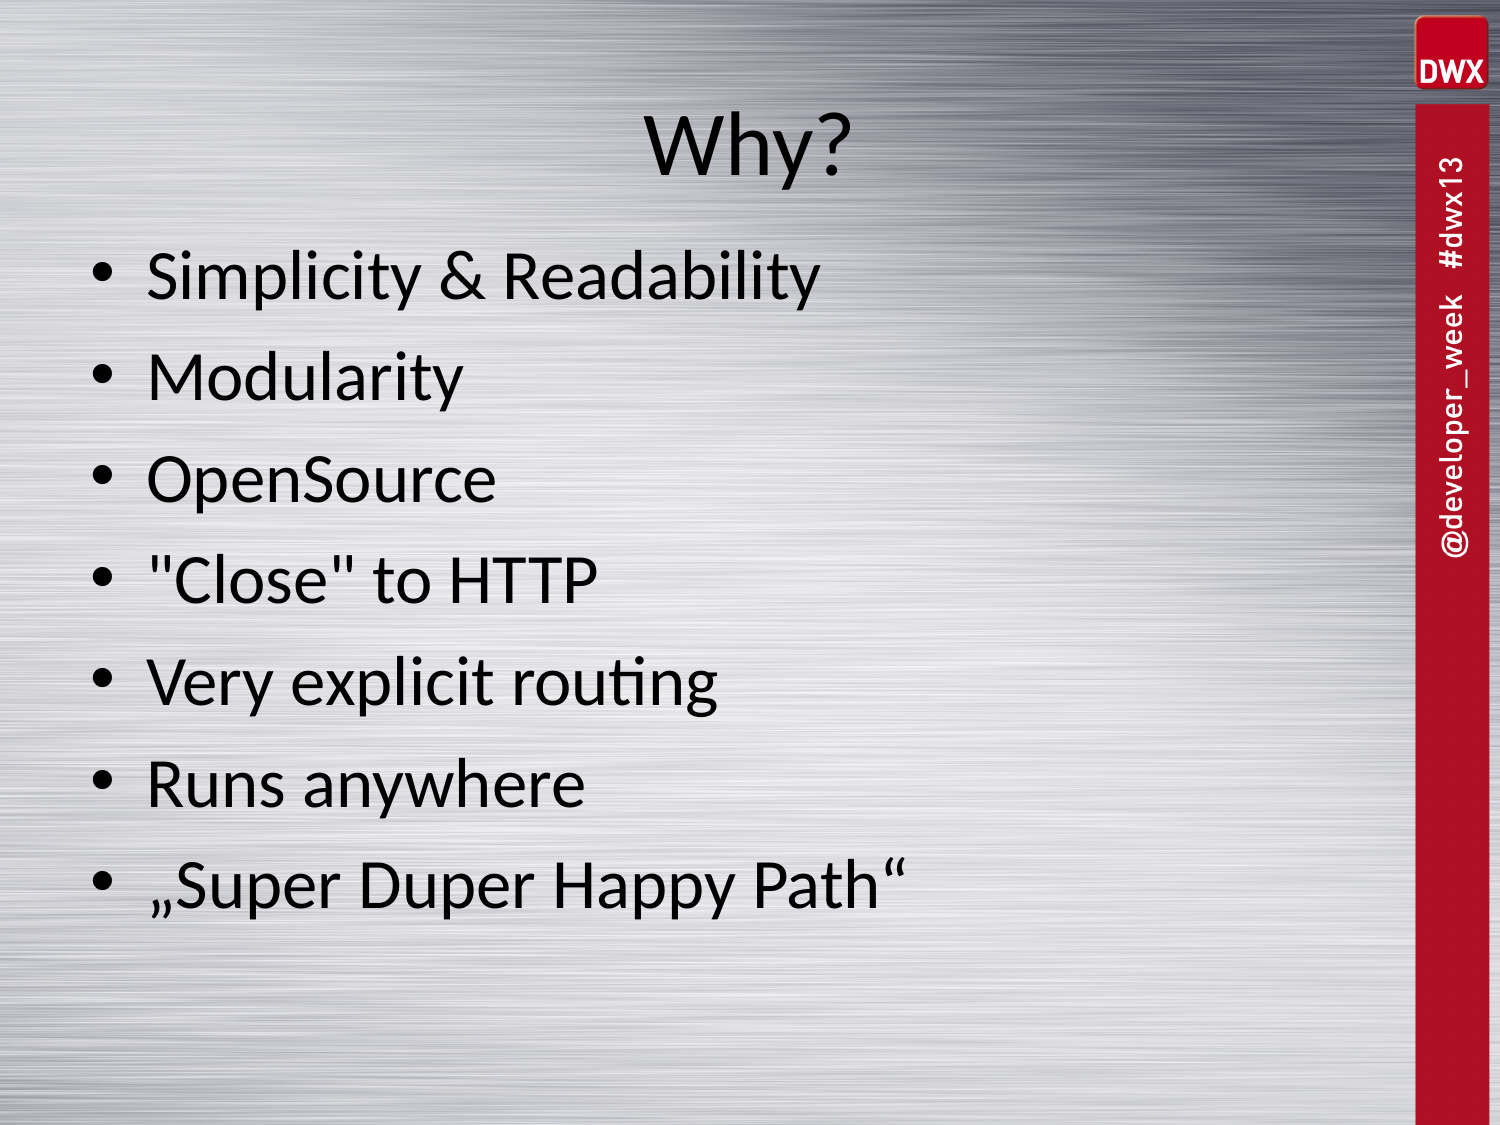

# Why?
Simplicity & Readability
Modularity
OpenSource
"Close" to HTTP
Very explicit routing
Runs anywhere
„Super Duper Happy Path“